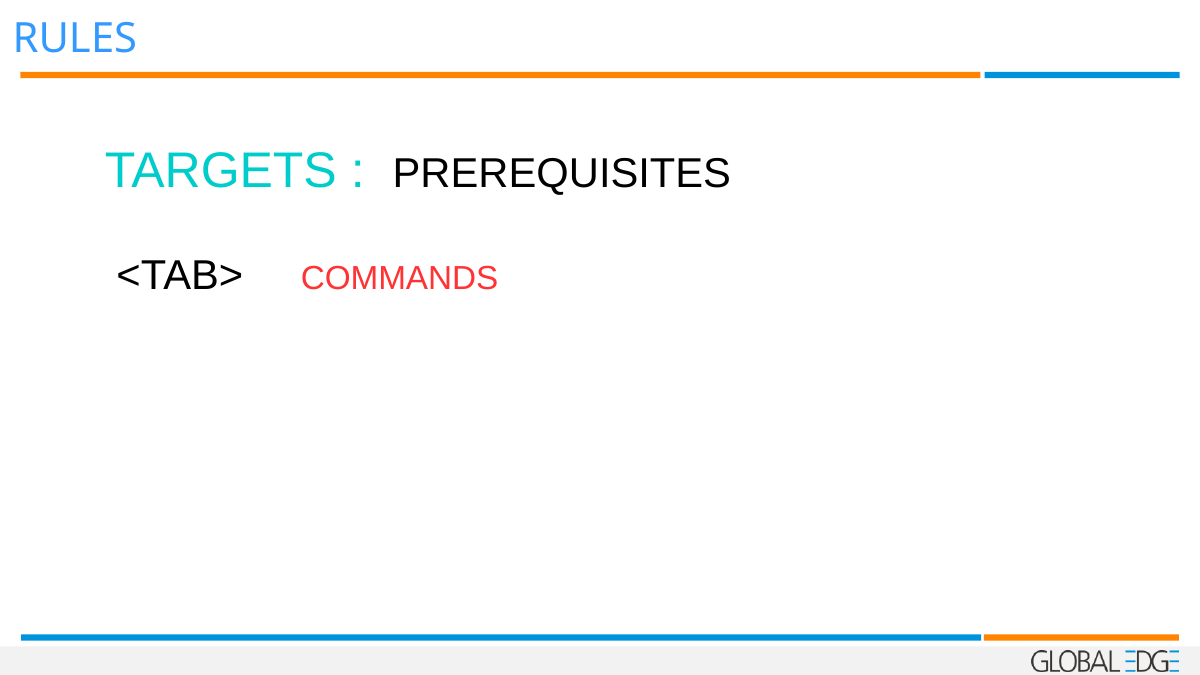

# RULES
TARGETS : PREREQUISITES
 <TAB> COMMANDS